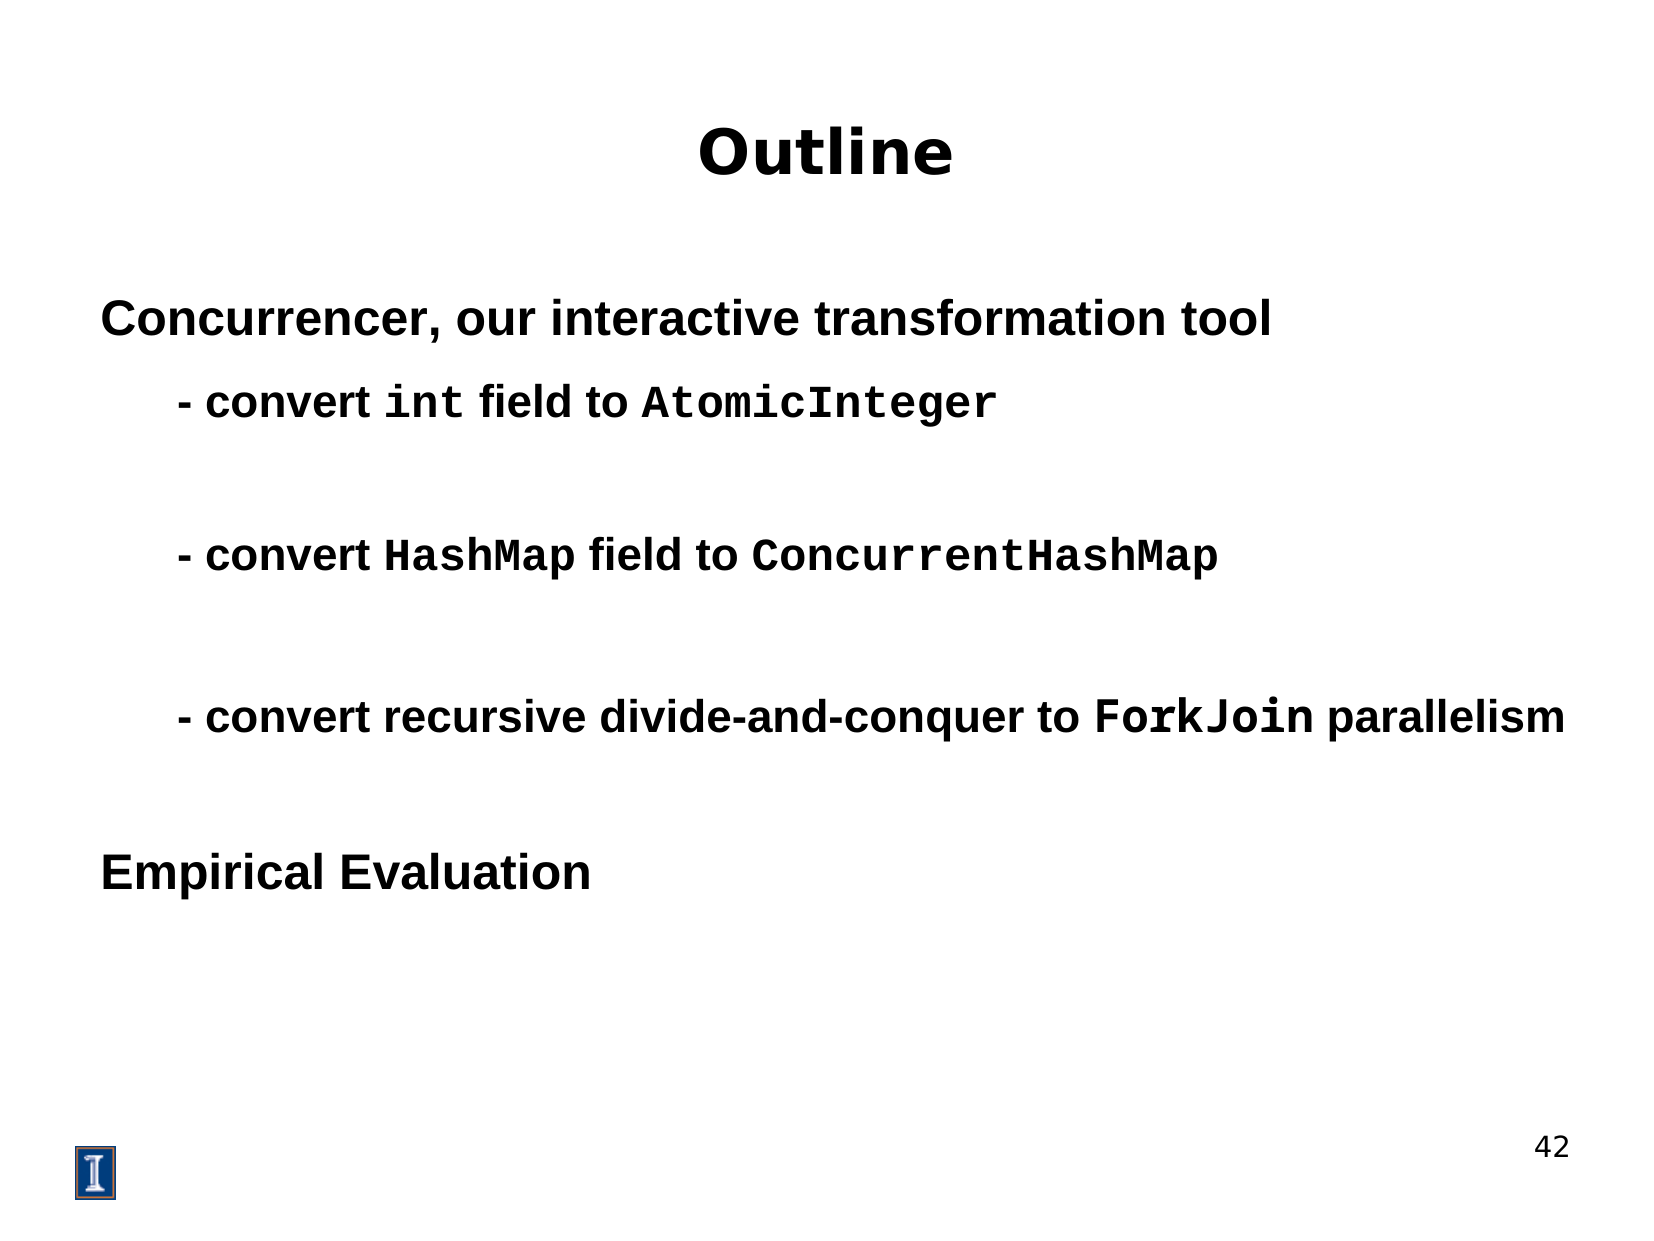

# Outline
Concurrencer, our interactive transformation tool
- convert int field to AtomicInteger
- convert HashMap field to ConcurrentHashMap
- convert recursive divide-and-conquer to ForkJoin parallelism
Empirical Evaluation
42